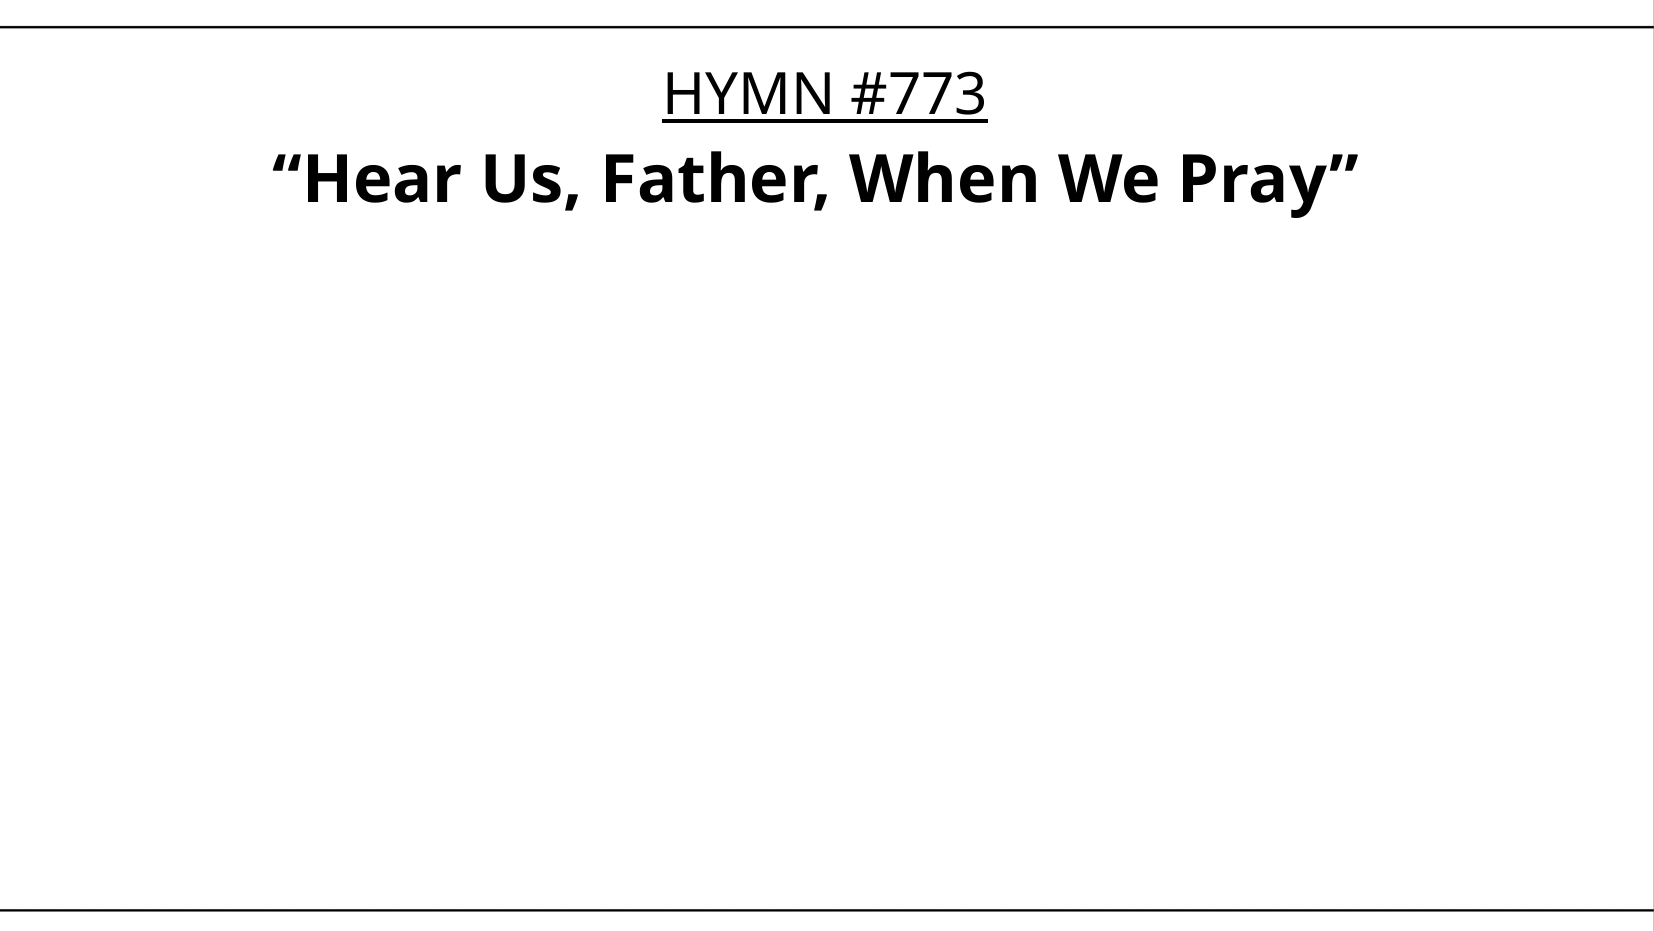

HYMN #773
“Hear Us, Father, When We Pray”